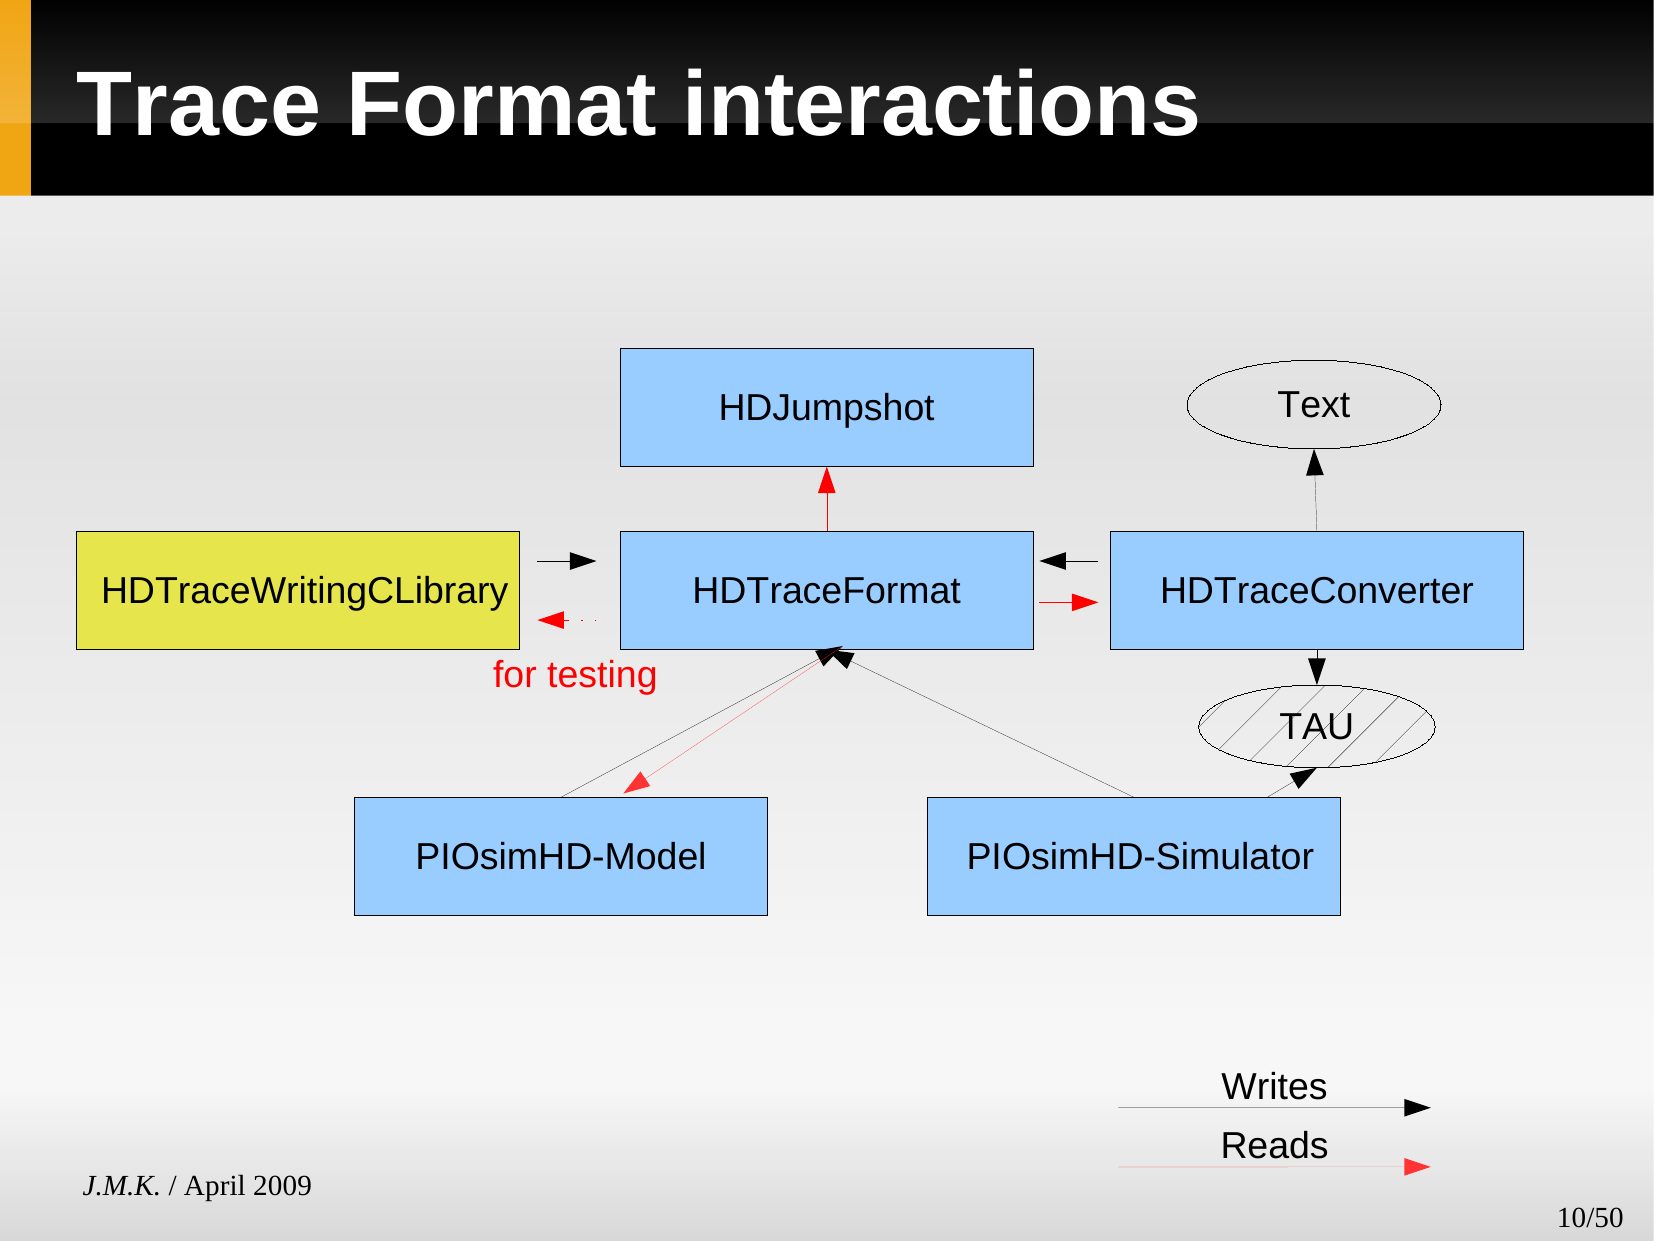

# Trace Format interactions
HDJumpshot
Text
HDTraceWritingCLibrary
HDTraceFormat
HDTraceConverter
for testing
TAU
PIOsimHD-Model
PIOsimHD-Simulator